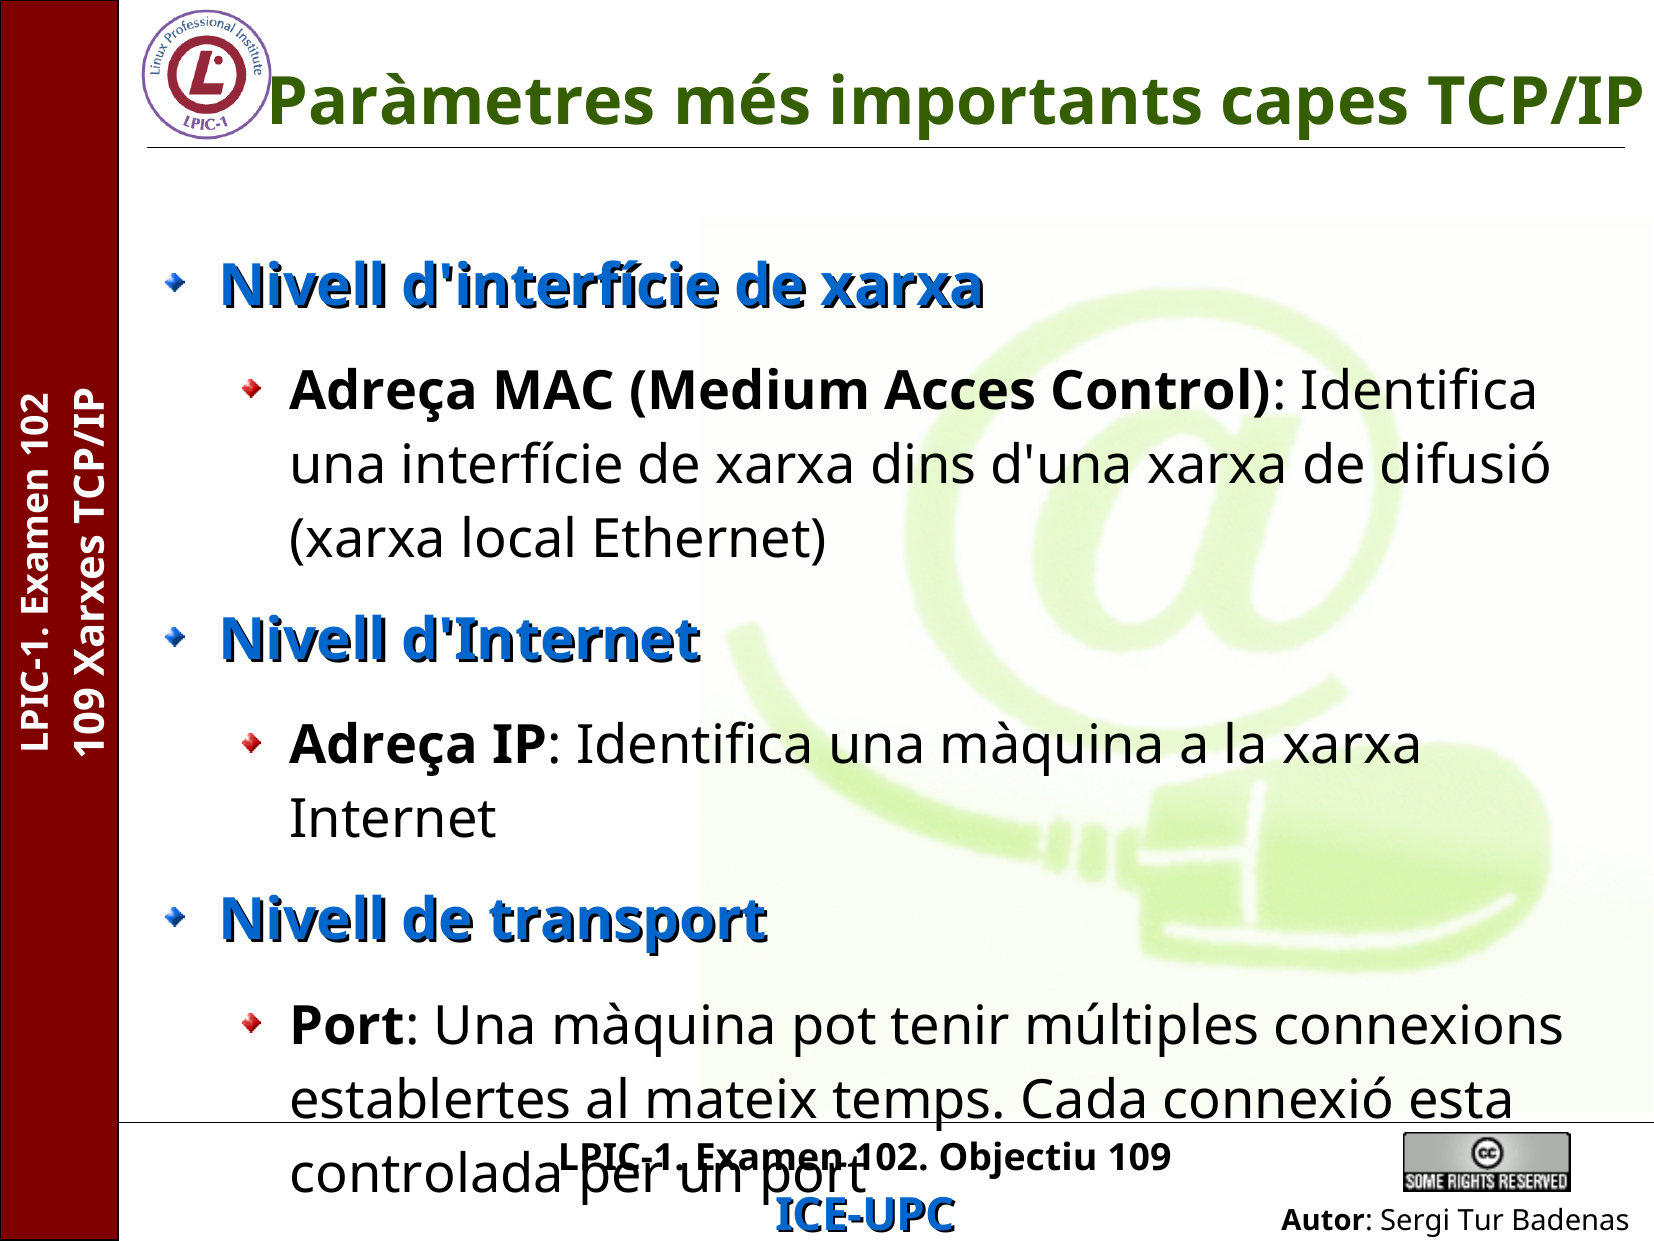

# Paràmetres més importants capes TCP/IP
Nivell d'interfície de xarxa
Adreça MAC (Medium Acces Control): Identifica una interfície de xarxa dins d'una xarxa de difusió (xarxa local Ethernet)
Nivell d'Internet
Adreça IP: Identifica una màquina a la xarxa Internet
Nivell de transport
Port: Una màquina pot tenir múltiples connexions establertes al mateix temps. Cada connexió esta controlada per un port